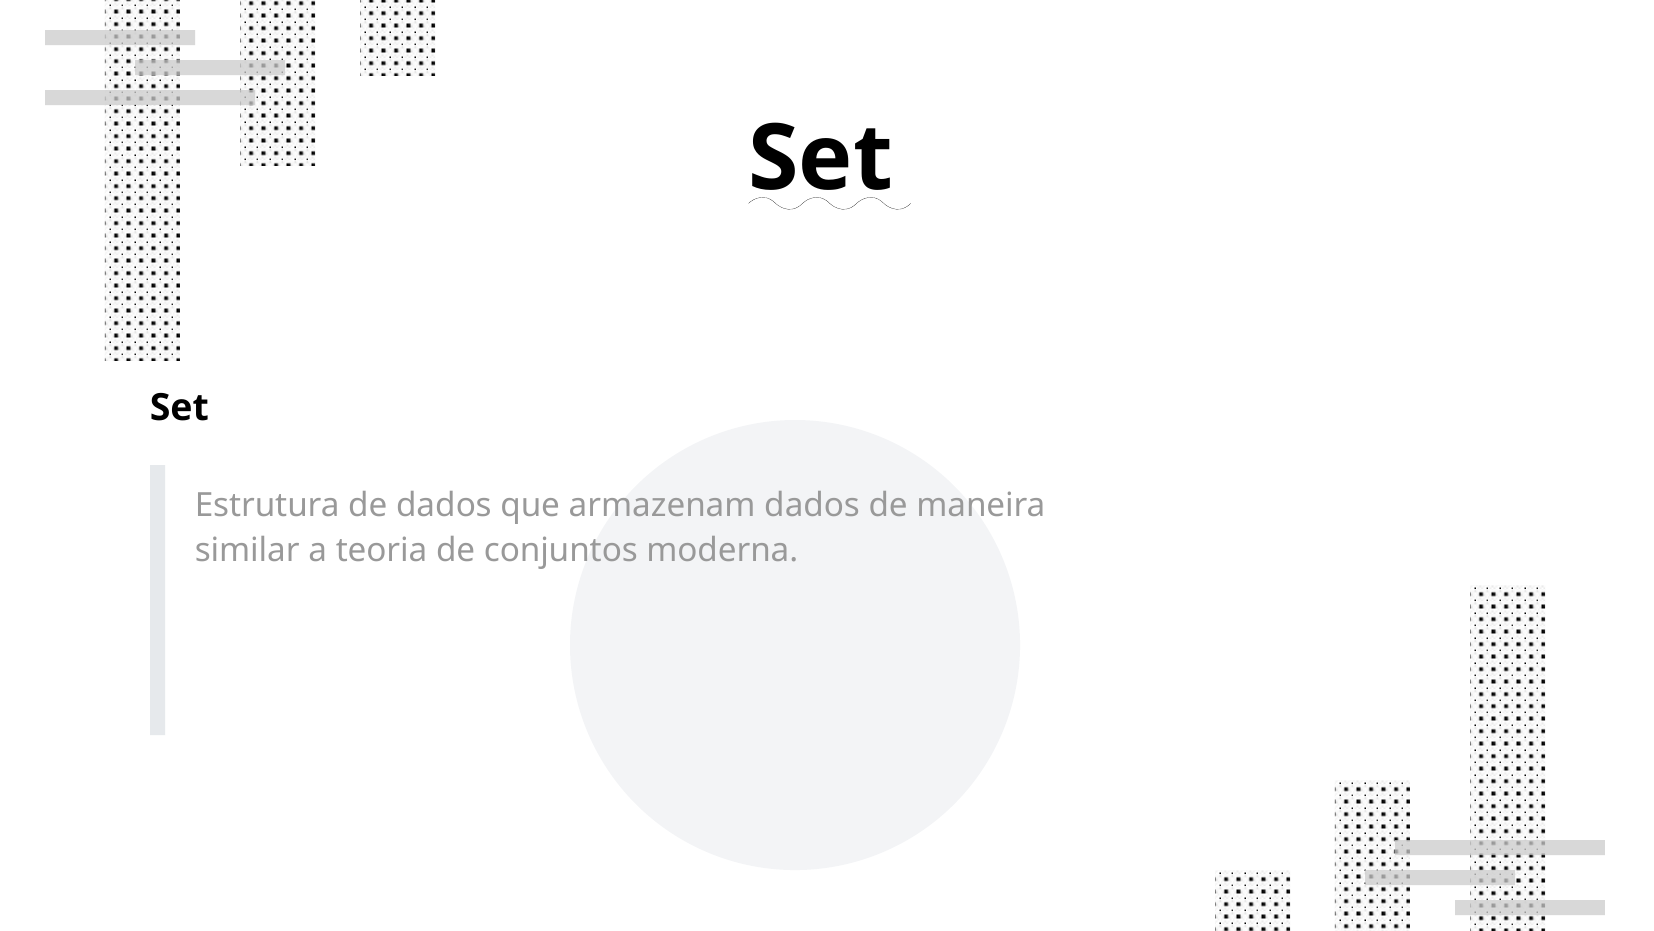

# Set
Set
Estrutura de dados que armazenam dados de maneira similar a teoria de conjuntos moderna.